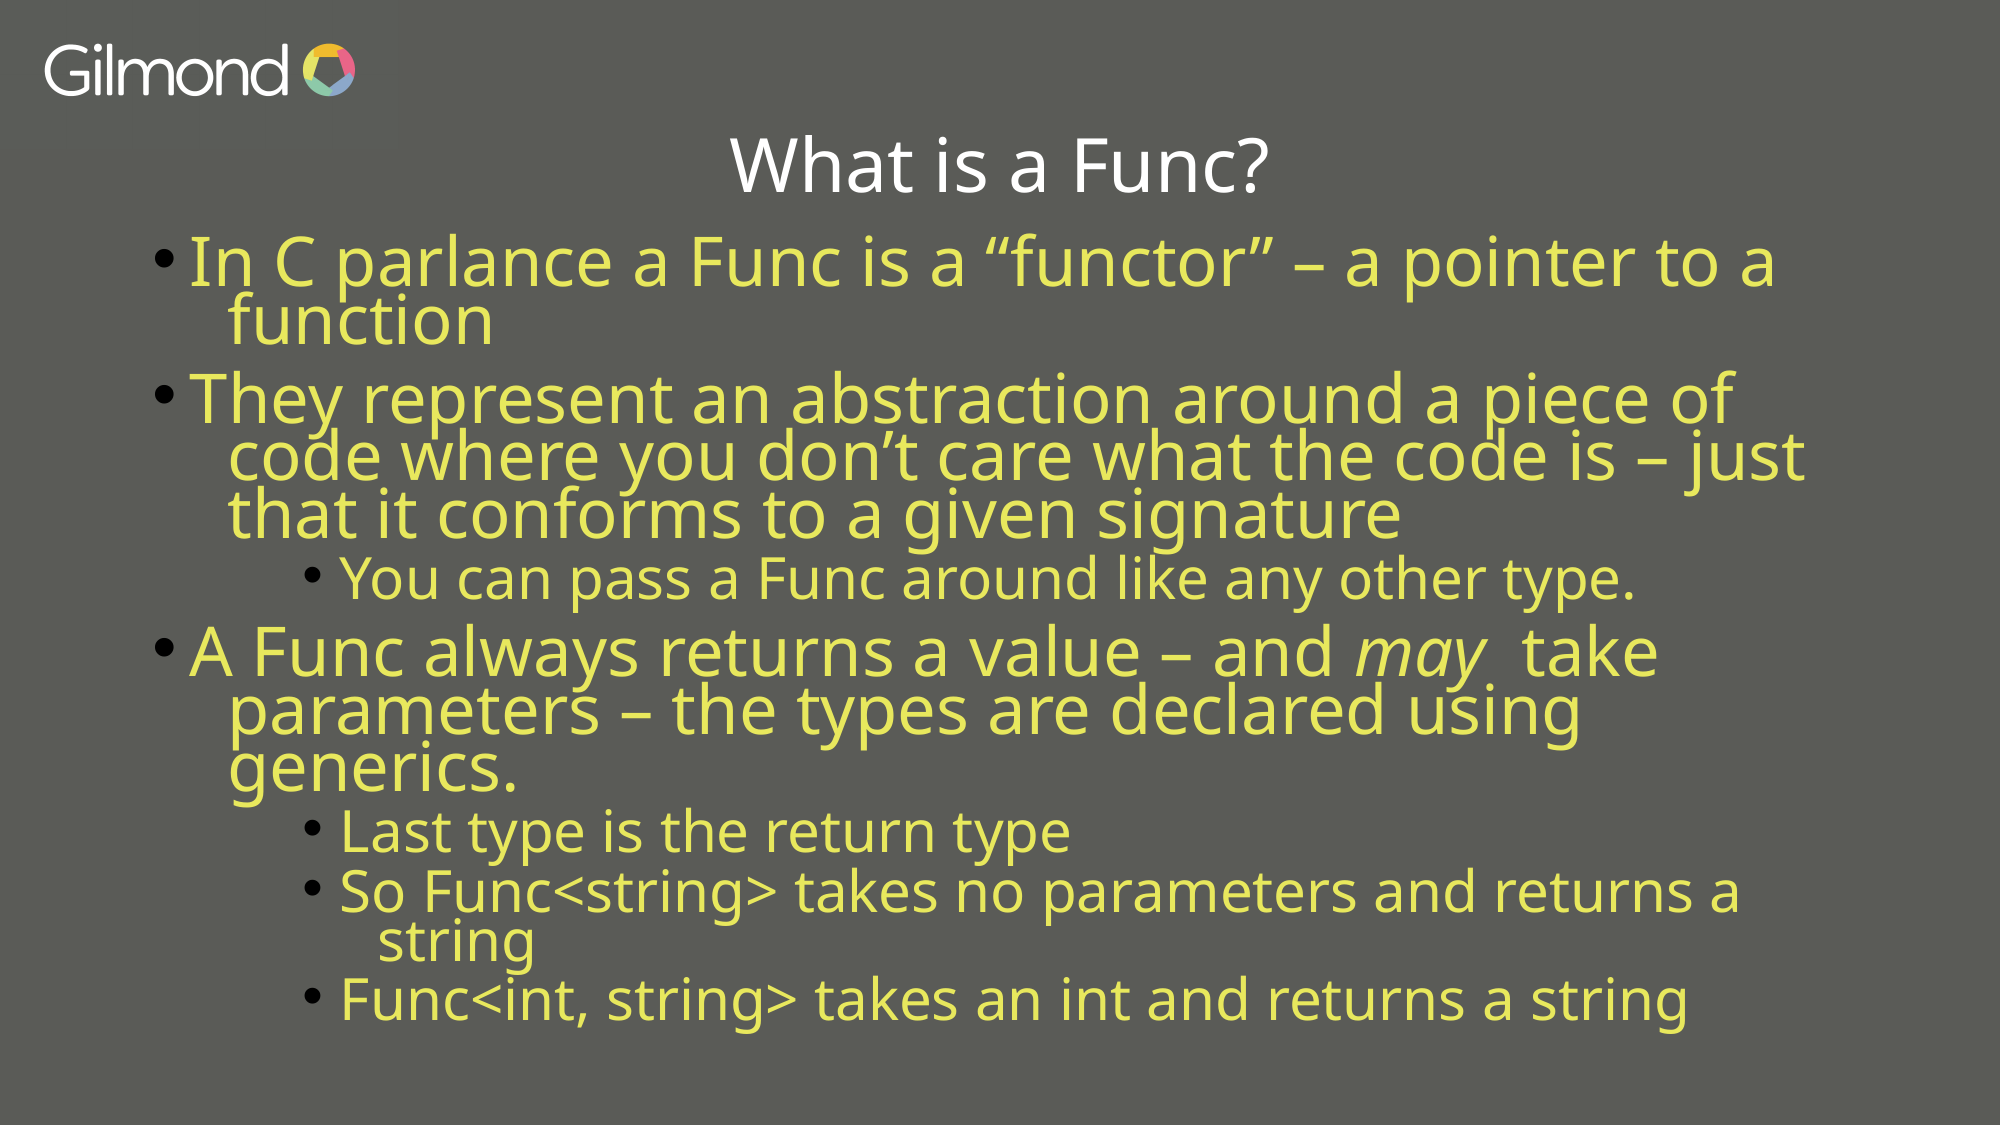

# What is a Func?
In C parlance a Func is a “functor” – a pointer to a function
They represent an abstraction around a piece of code where you don’t care what the code is – just that it conforms to a given signature
You can pass a Func around like any other type.
A Func always returns a value – and may take parameters – the types are declared using generics.
Last type is the return type
So Func<string> takes no parameters and returns a string
Func<int, string> takes an int and returns a string